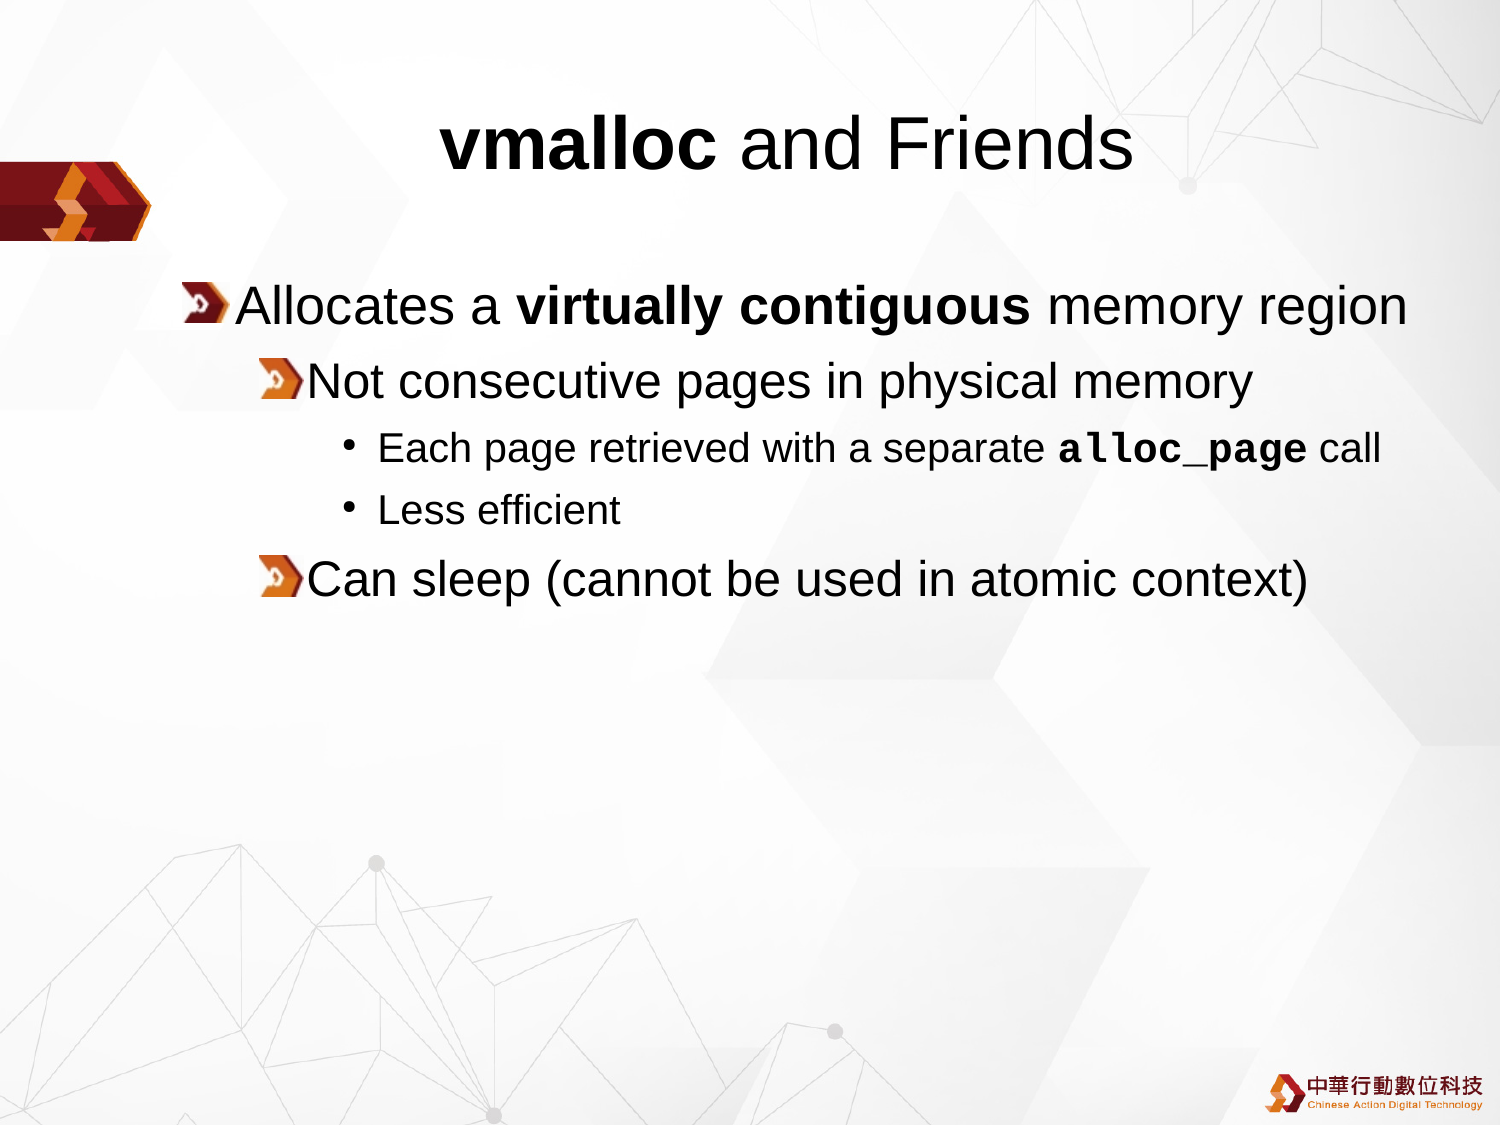

# vmalloc and Friends
Allocates a virtually contiguous memory region
Not consecutive pages in physical memory
Each page retrieved with a separate alloc_page call
Less efficient
Can sleep (cannot be used in atomic context)